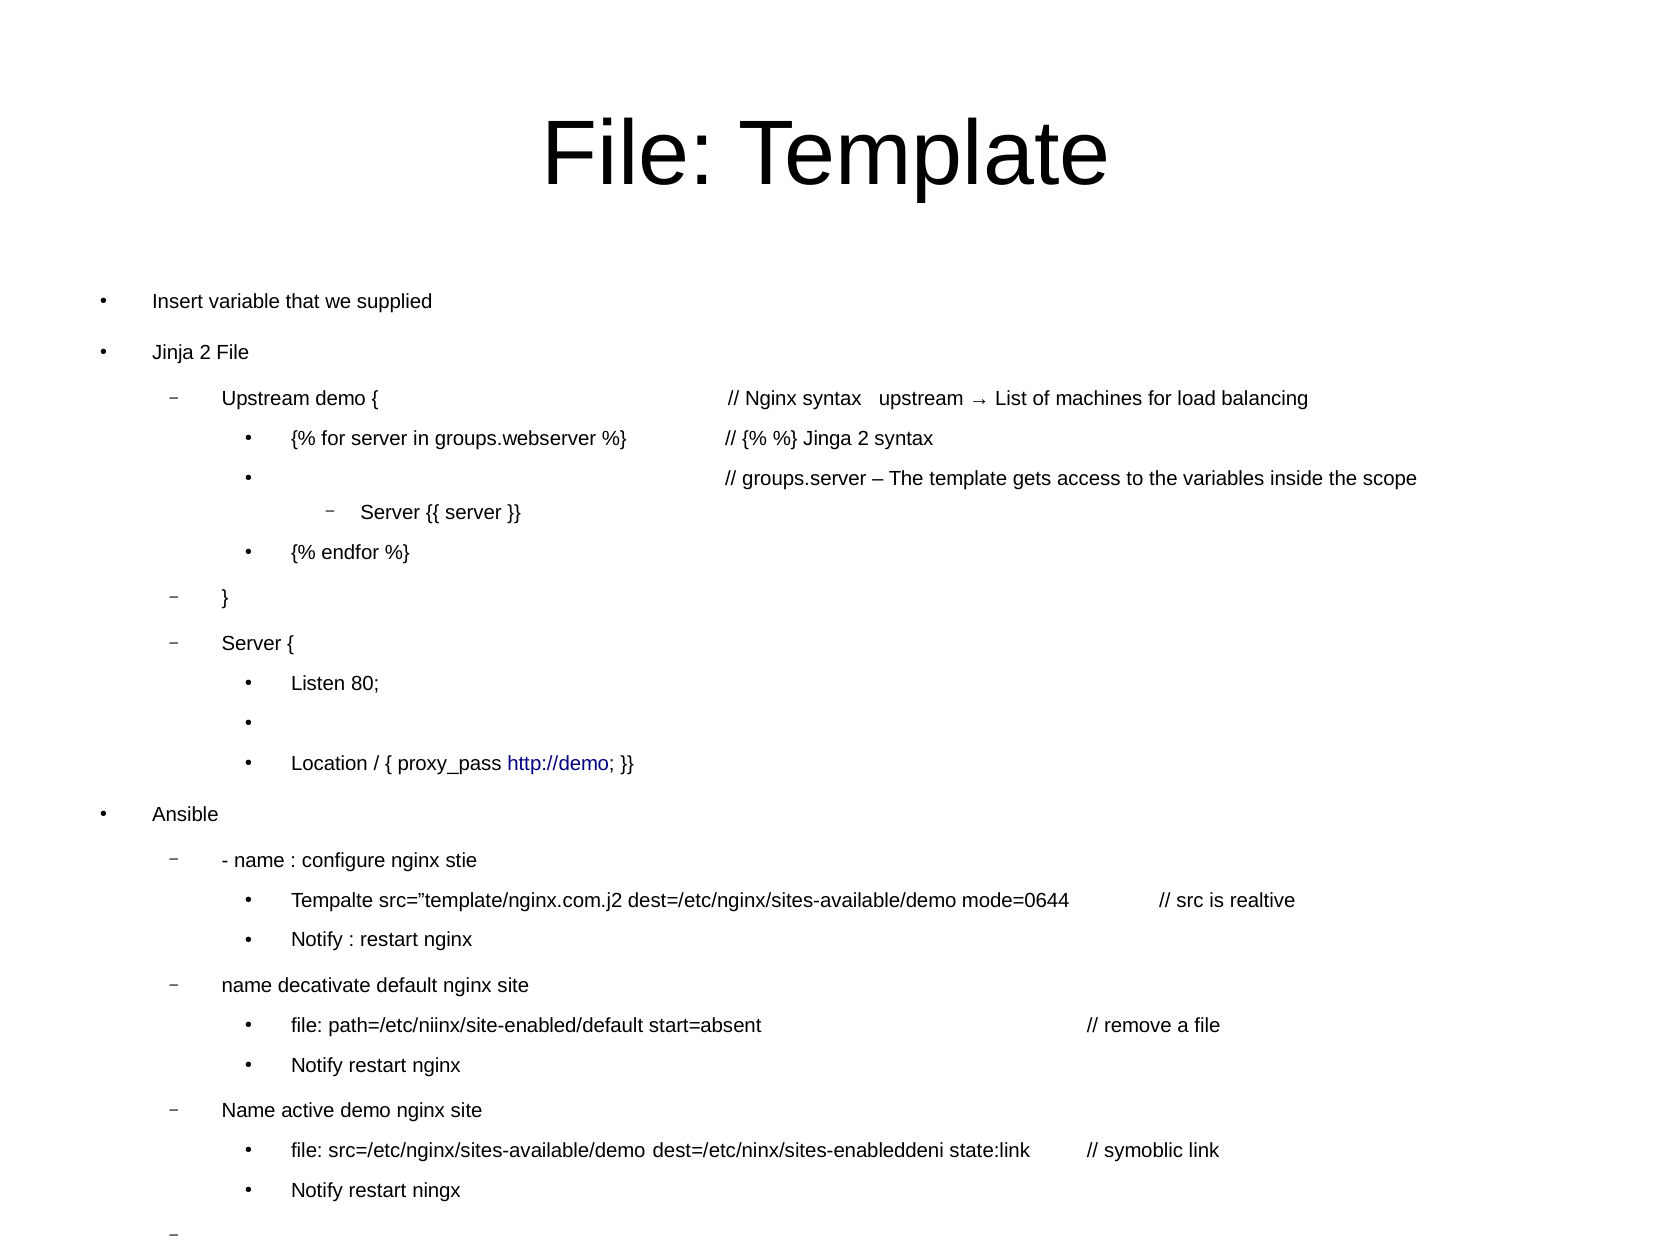

# File: Template
Insert variable that we supplied
Jinja 2 File
Upstream demo {					// Nginx syntax upstream → List of machines for load balancing
{% for server in groups.webserver %}		// {% %} Jinga 2 syntax
 						// groups.server – The template gets access to the variables inside the scope
Server {{ server }}
{% endfor %}
}
Server {
Listen 80;
Location / { proxy_pass http://demo; }}
Ansible
- name : configure nginx stie
Tempalte src=”template/nginx.com.j2 dest=/etc/nginx/sites-available/demo mode=0644		// src is realtive
Notify : restart nginx
name decativate default nginx site
file: path=/etc/niinx/site-enabled/default start=absent					// remove a file
Notify restart nginx
Name active demo nginx site
file: src=/etc/nginx/sites-available/demo	dest=/etc/ninx/sites-enableddeni state:link	// symoblic link
Notify restart ningx